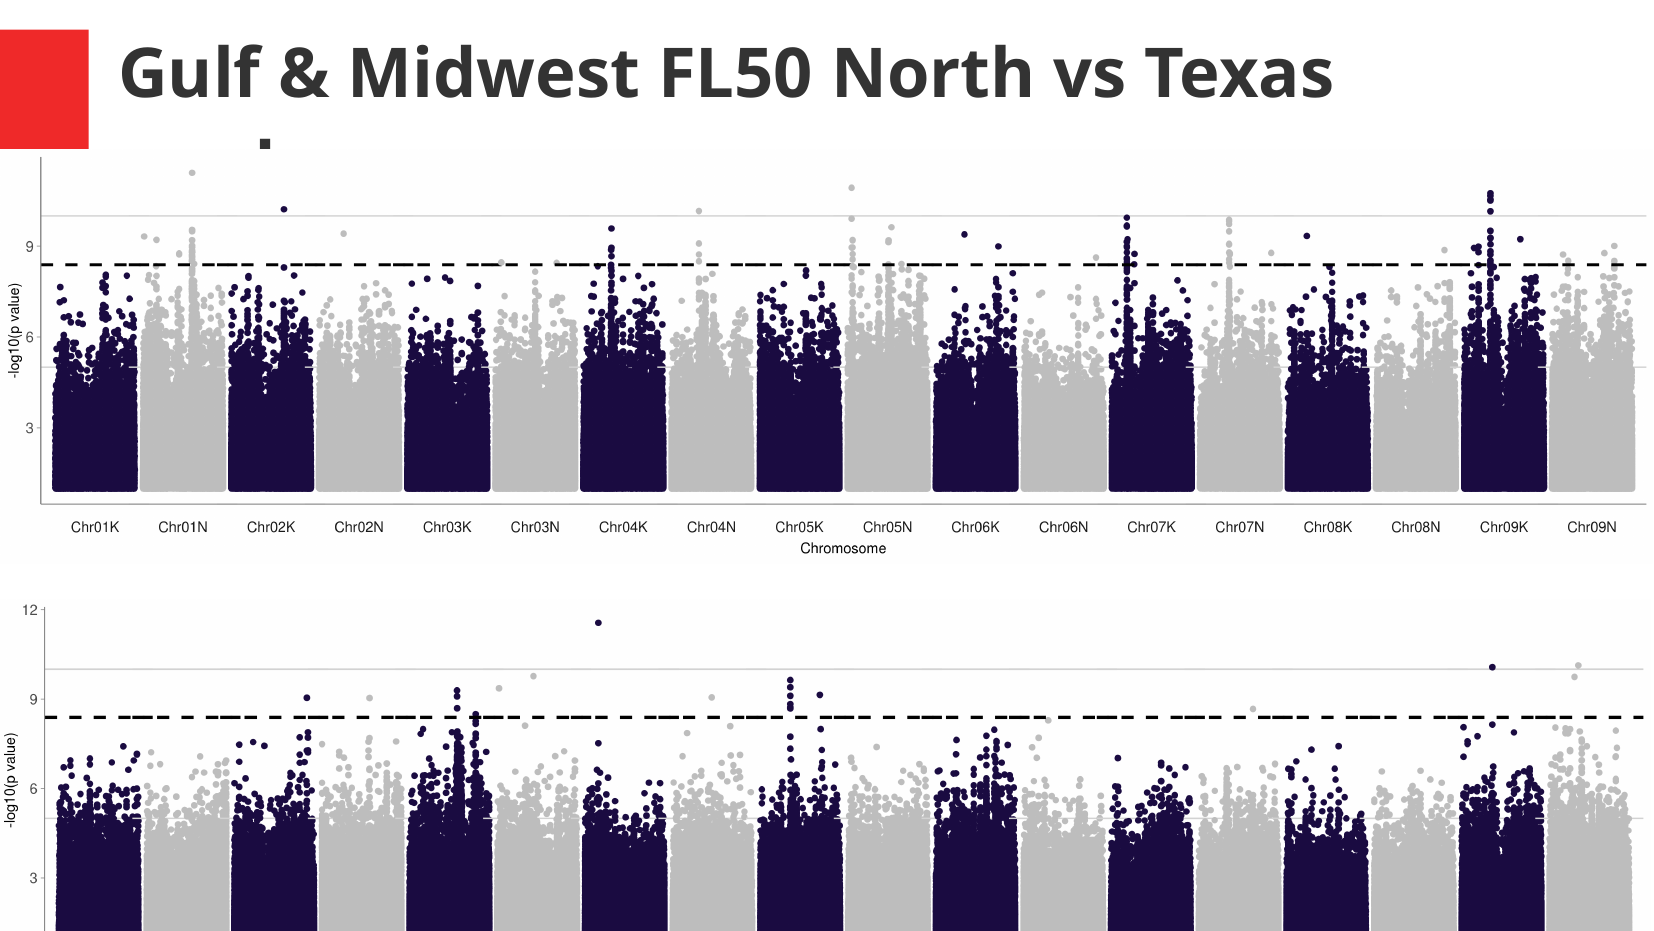

# Gulf & Midwest FL50 North vs Texas gardens
3